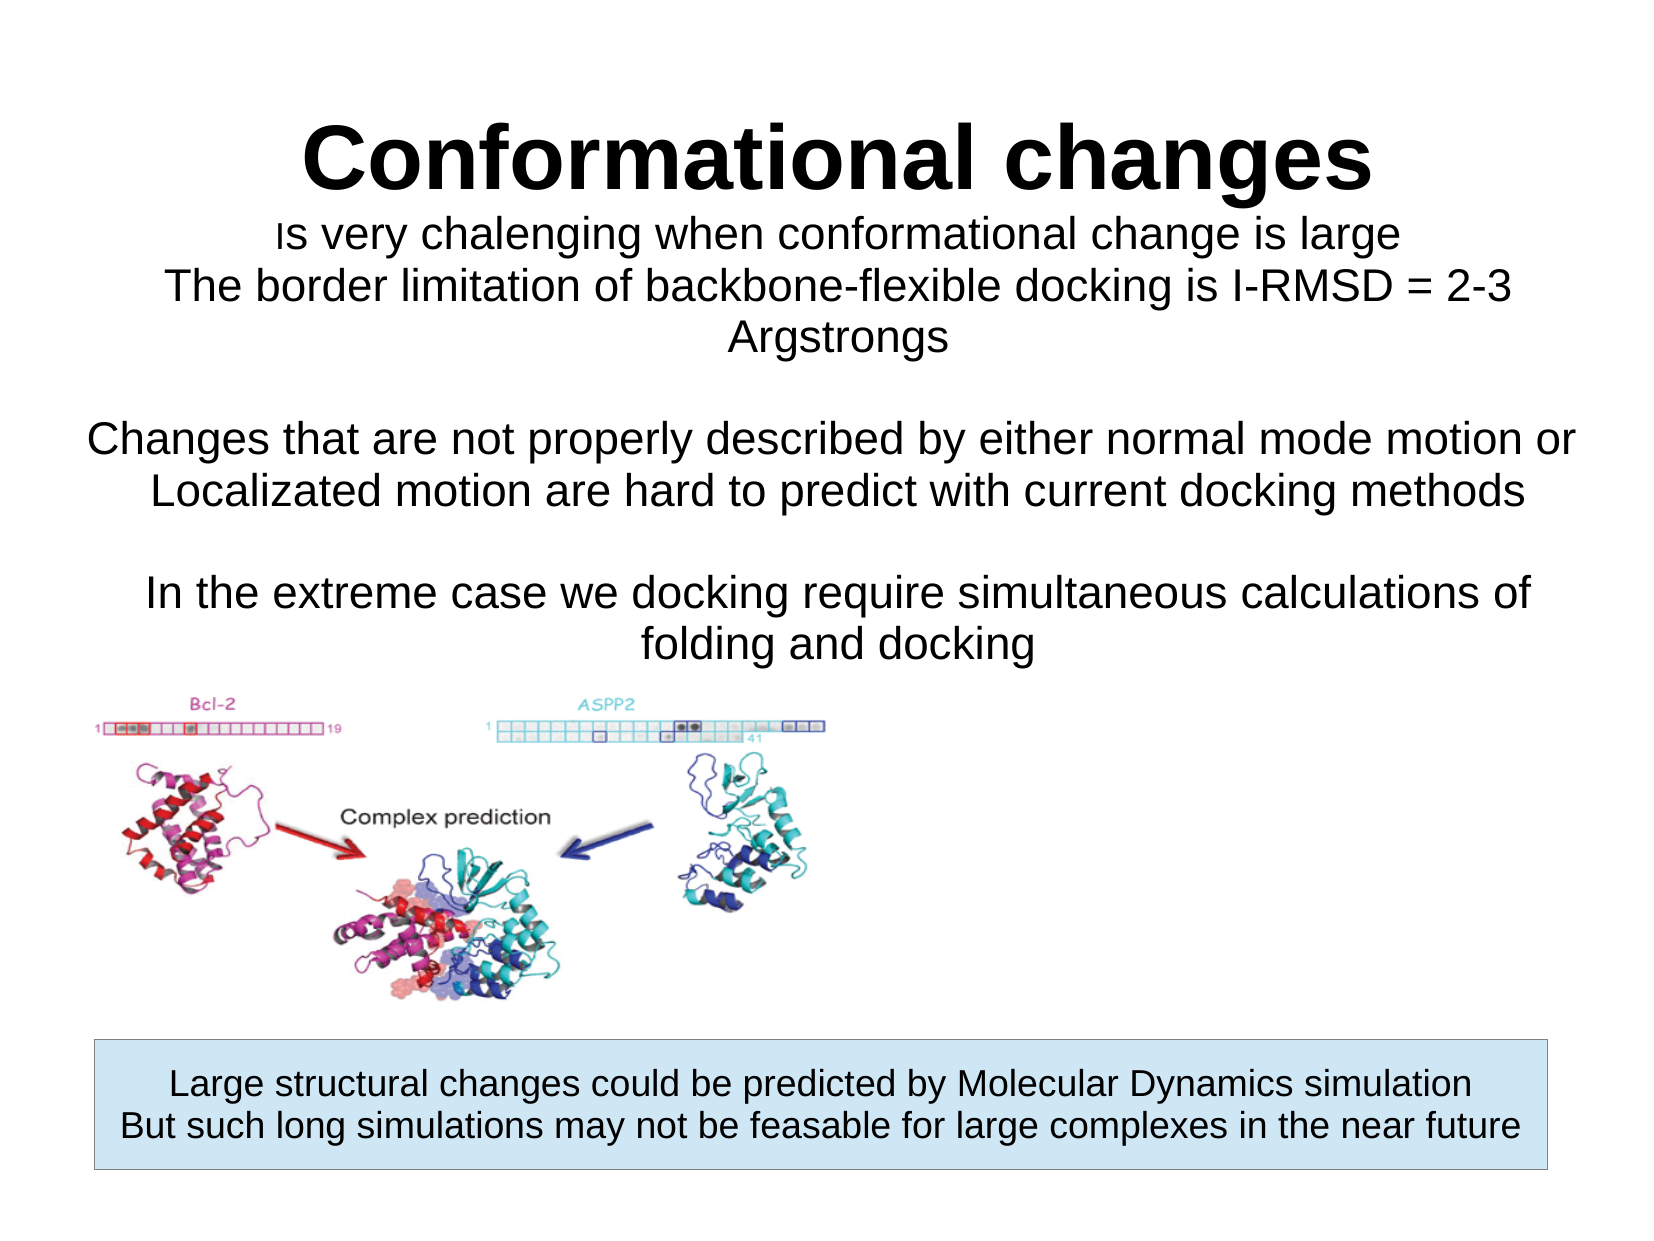

Conformational changes
Is very chalenging when conformational change is large
The border limitation of backbone-flexible docking is I-RMSD = 2-3 Argstrongs
Changes that are not properly described by either normal mode motion or
Localizated motion are hard to predict with current docking methods
In the extreme case we docking require simultaneous calculations of folding and docking
Large structural changes could be predicted by Molecular Dynamics simulation
But such long simulations may not be feasable for large complexes in the near future